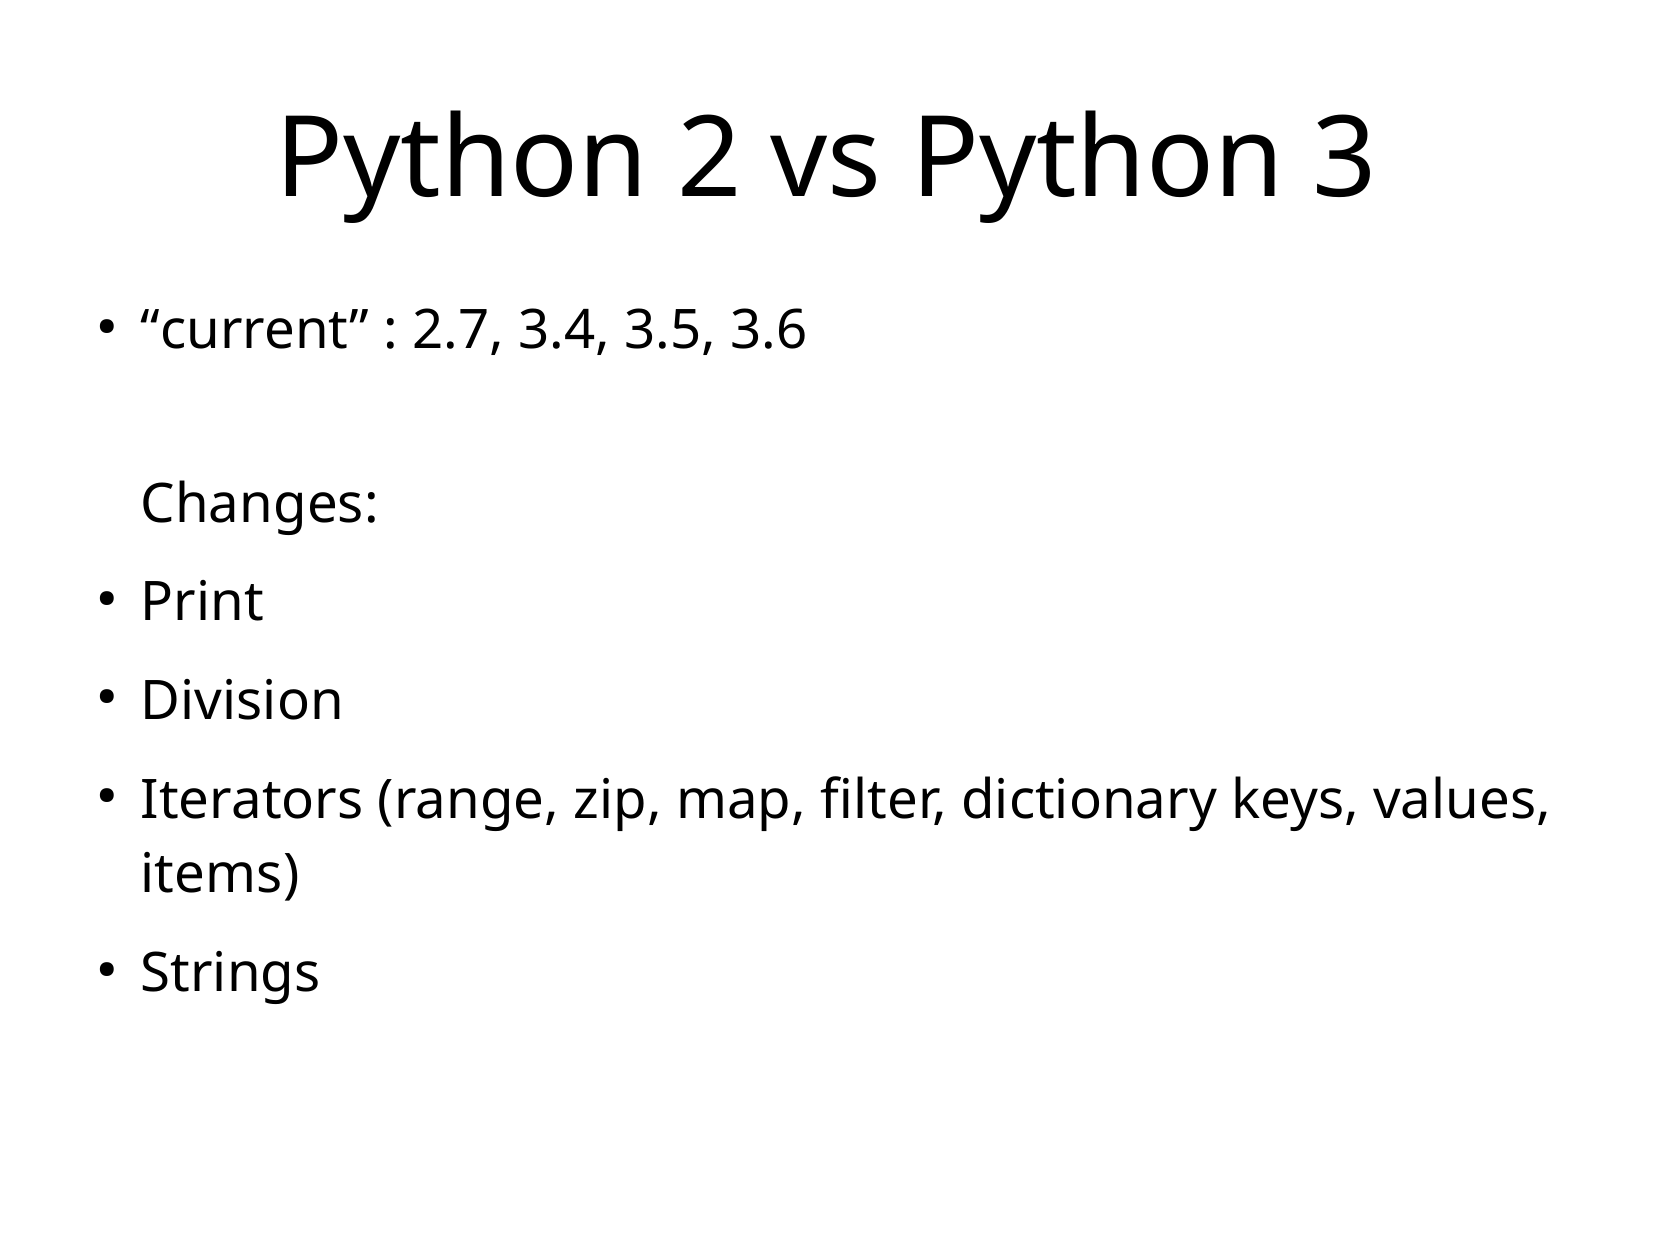

# Python 2 vs Python 3
“current” : 2.7, 3.4, 3.5, 3.6
Changes:
Print
Division
Iterators (range, zip, map, filter, dictionary keys, values, items)
Strings